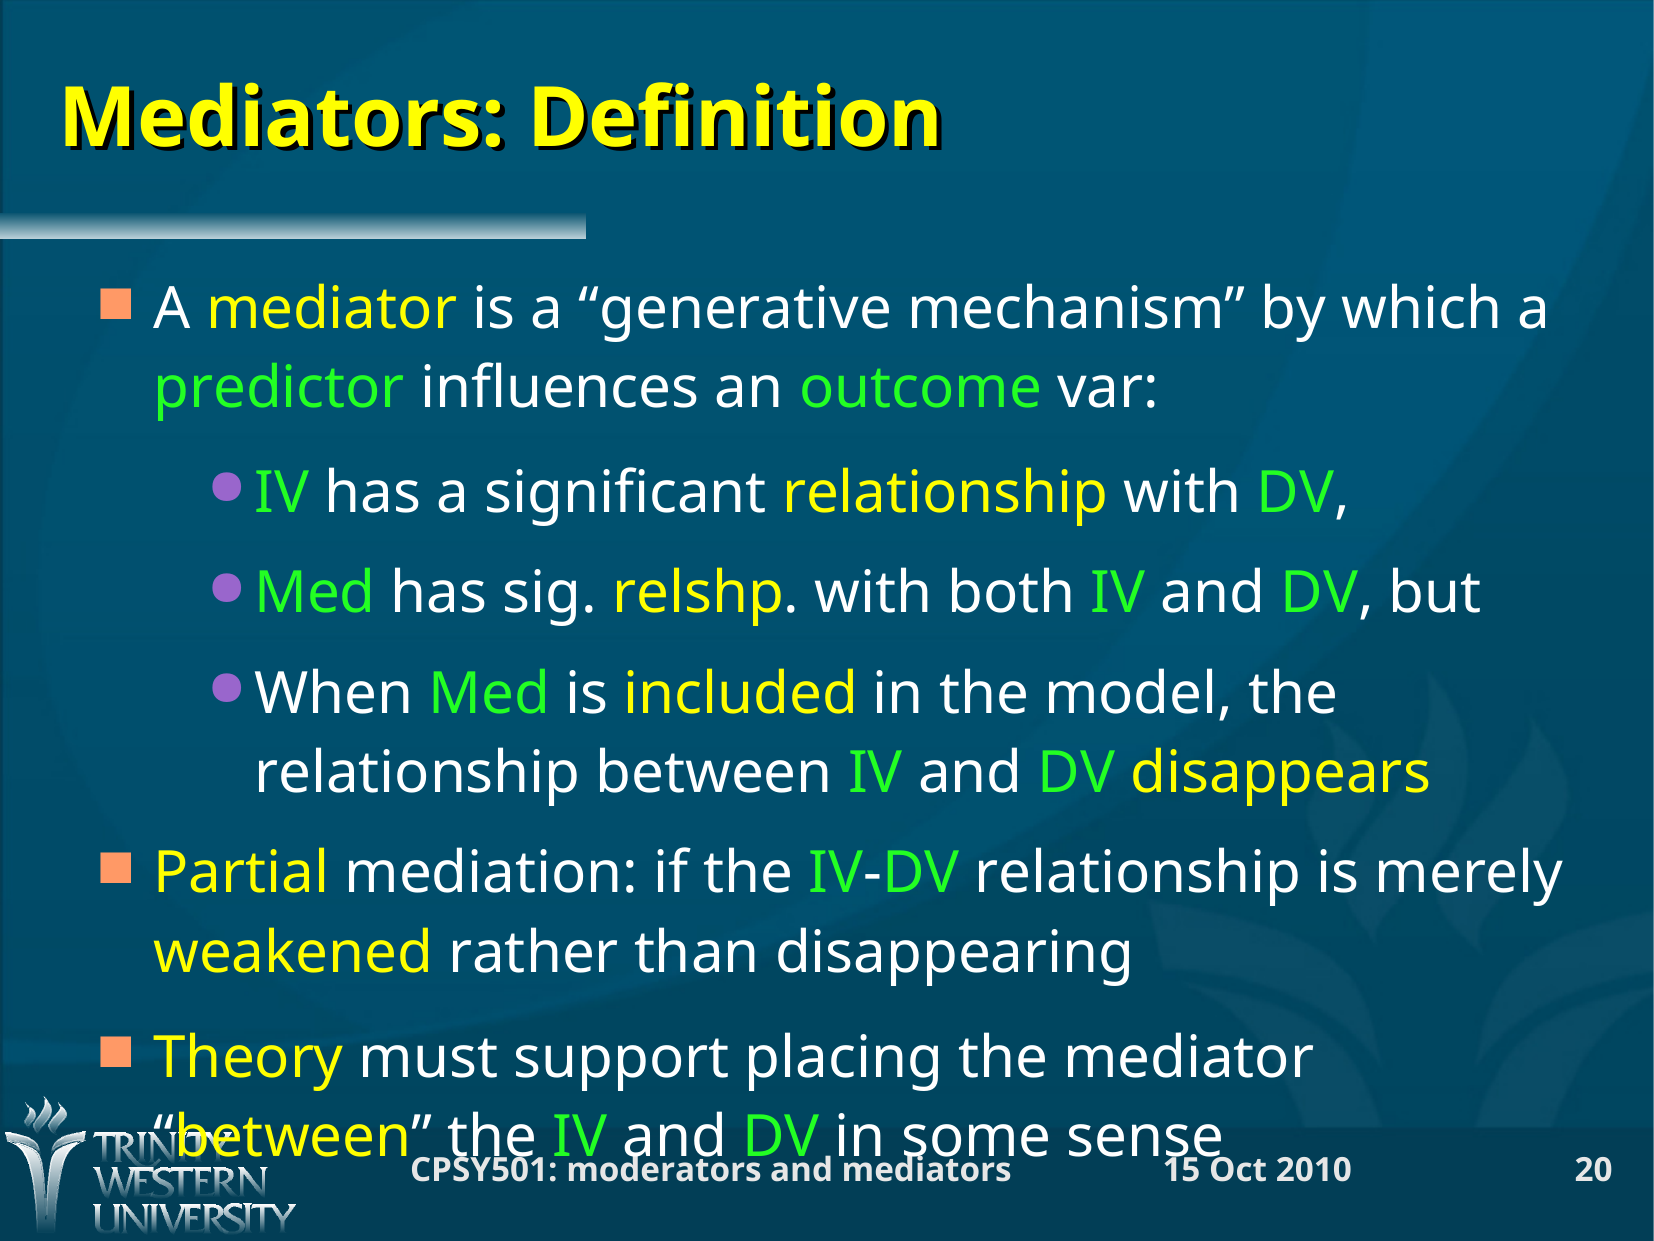

# Mediators: Definition
A mediator is a “generative mechanism” by which a predictor influences an outcome var:
IV has a significant relationship with DV,
Med has sig. relshp. with both IV and DV, but
When Med is included in the model, the relationship between IV and DV disappears
Partial mediation: if the IV-DV relationship is merely weakened rather than disappearing
Theory must support placing the mediator “between” the IV and DV in some sense
CPSY501: moderators and mediators
15 Oct 2010
20